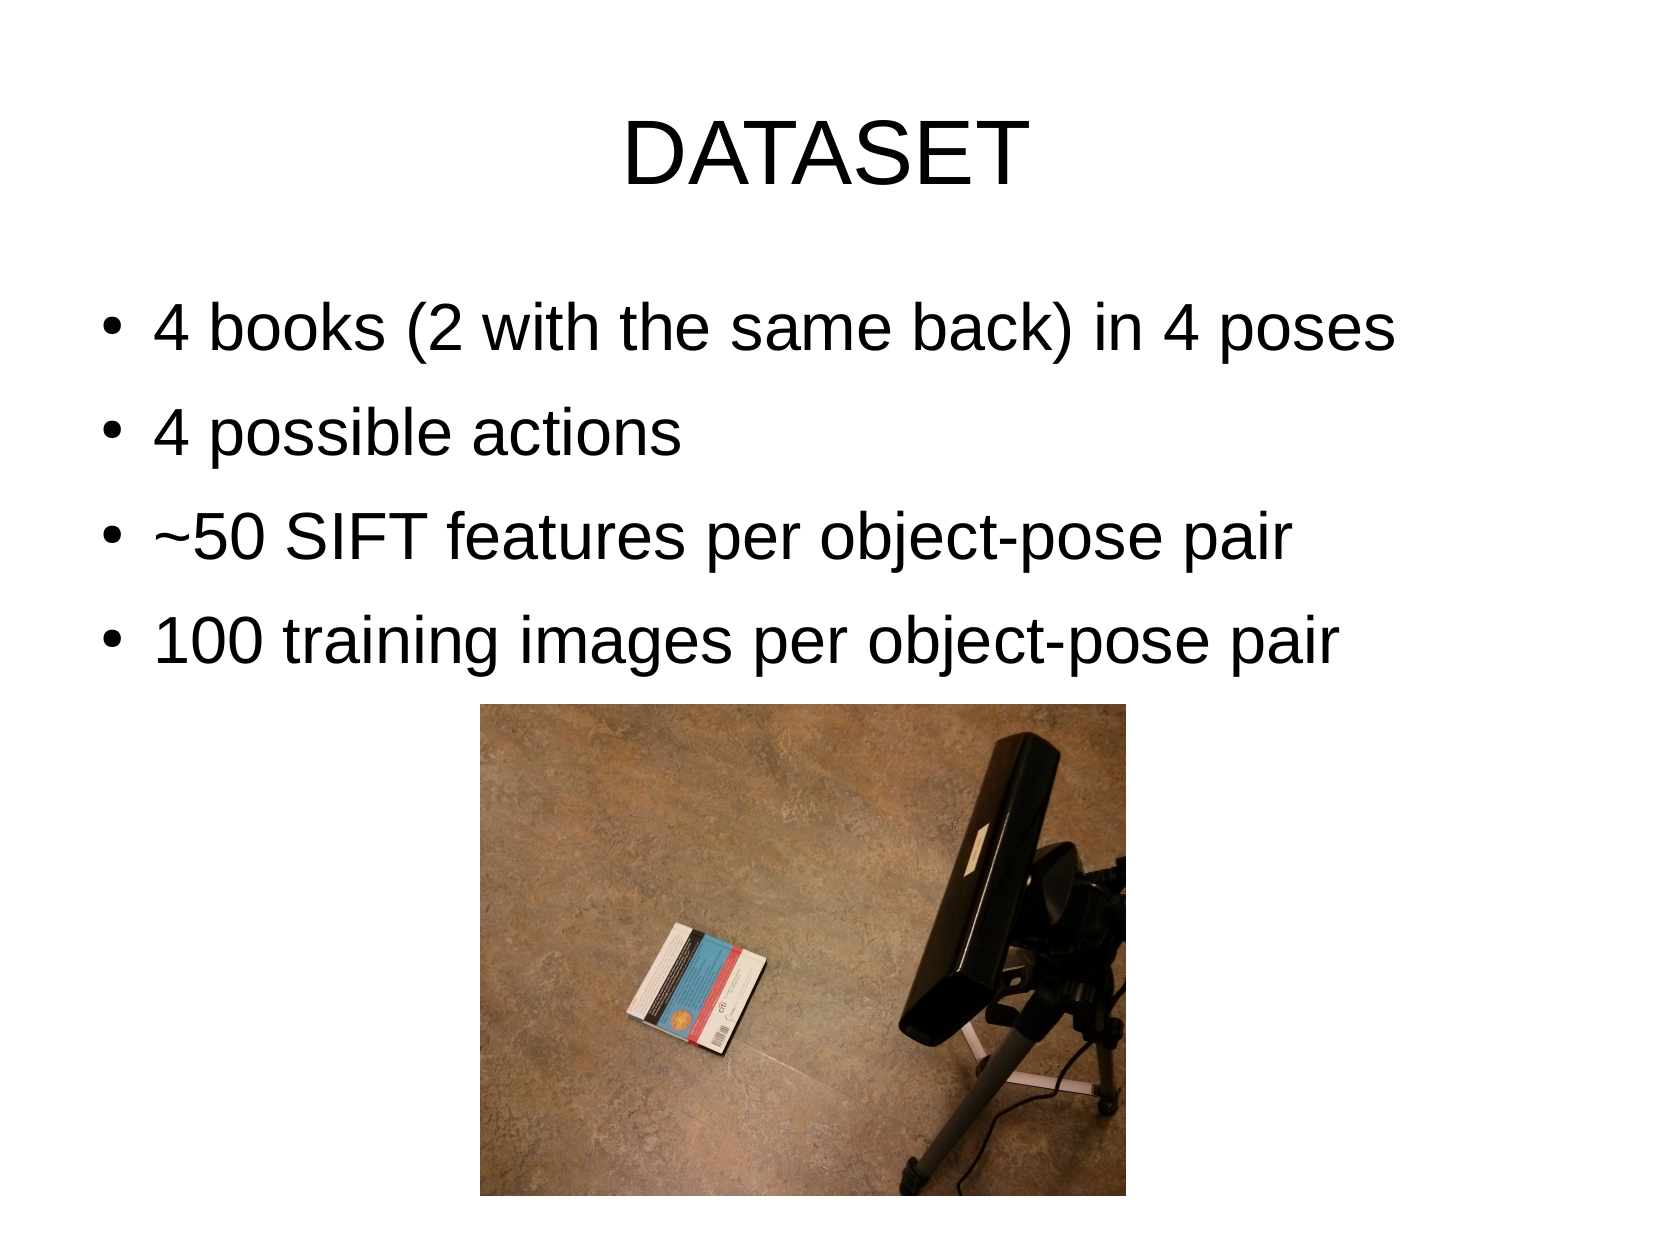

# DATASET
4 books (2 with the same back) in 4 poses
4 possible actions
~50 SIFT features per object-pose pair
100 training images per object-pose pair